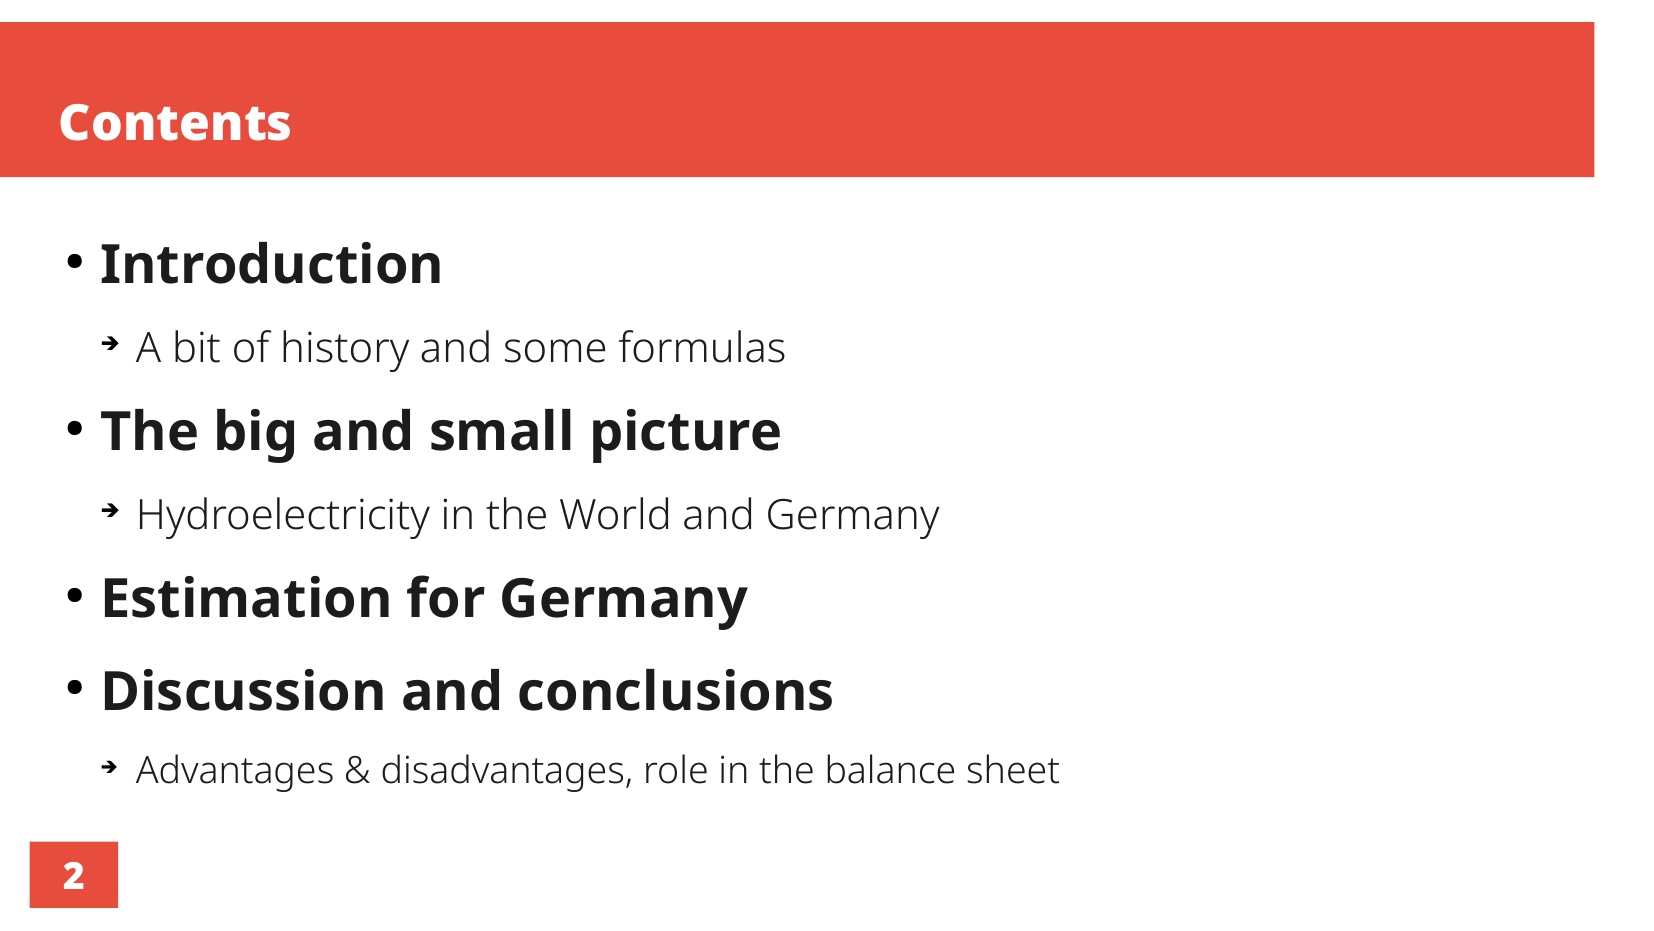

# Contents
Introduction
A bit of history and some formulas
The big and small picture
Hydroelectricity in the World and Germany
Estimation for Germany
Discussion and conclusions
Advantages & disadvantages, role in the balance sheet
2